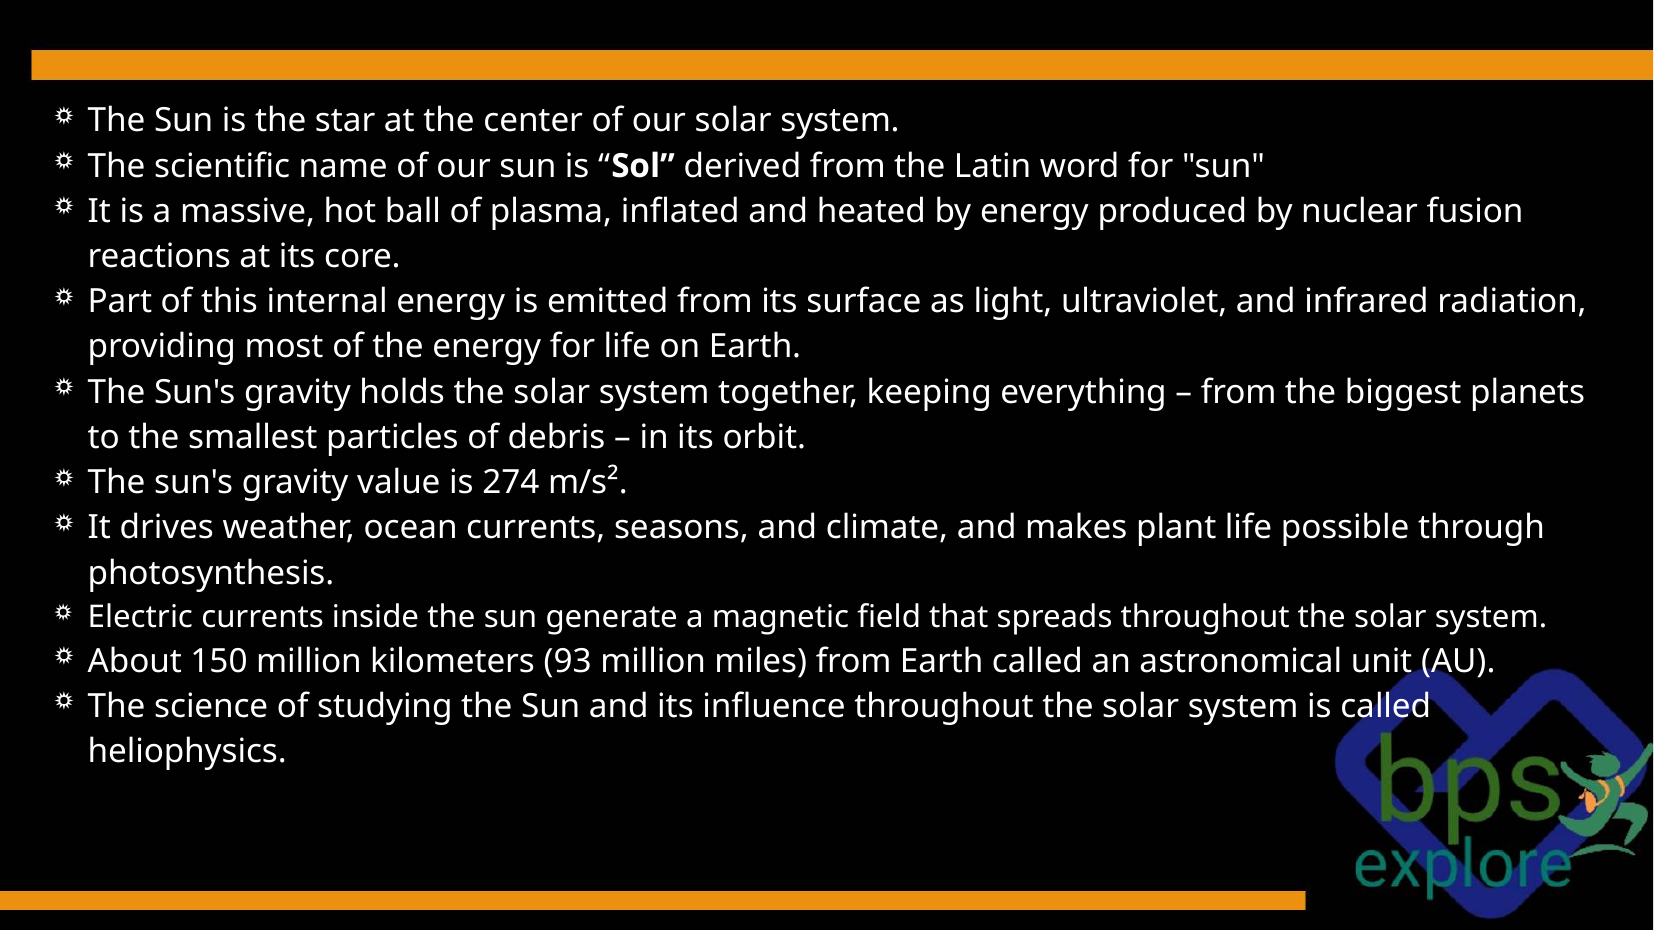

The Sun is the star at the center of our solar system.
The scientific name of our sun is “Sol” derived from the Latin word for "sun"
It is a massive, hot ball of plasma, inflated and heated by energy produced by nuclear fusion reactions at its core.
Part of this internal energy is emitted from its surface as light, ultraviolet, and infrared radiation, providing most of the energy for life on Earth.
The Sun's gravity holds the solar system together, keeping everything – from the biggest planets to the smallest particles of debris – in its orbit.
The sun's gravity value is 274 m/s².
It drives weather, ocean currents, seasons, and climate, and makes plant life possible through photosynthesis.
Electric currents inside the sun generate a magnetic field that spreads throughout the solar system.
About 150 million kilometers (93 million miles) from Earth called an astronomical unit (AU).
The science of studying the Sun and its influence throughout the solar system is called heliophysics.